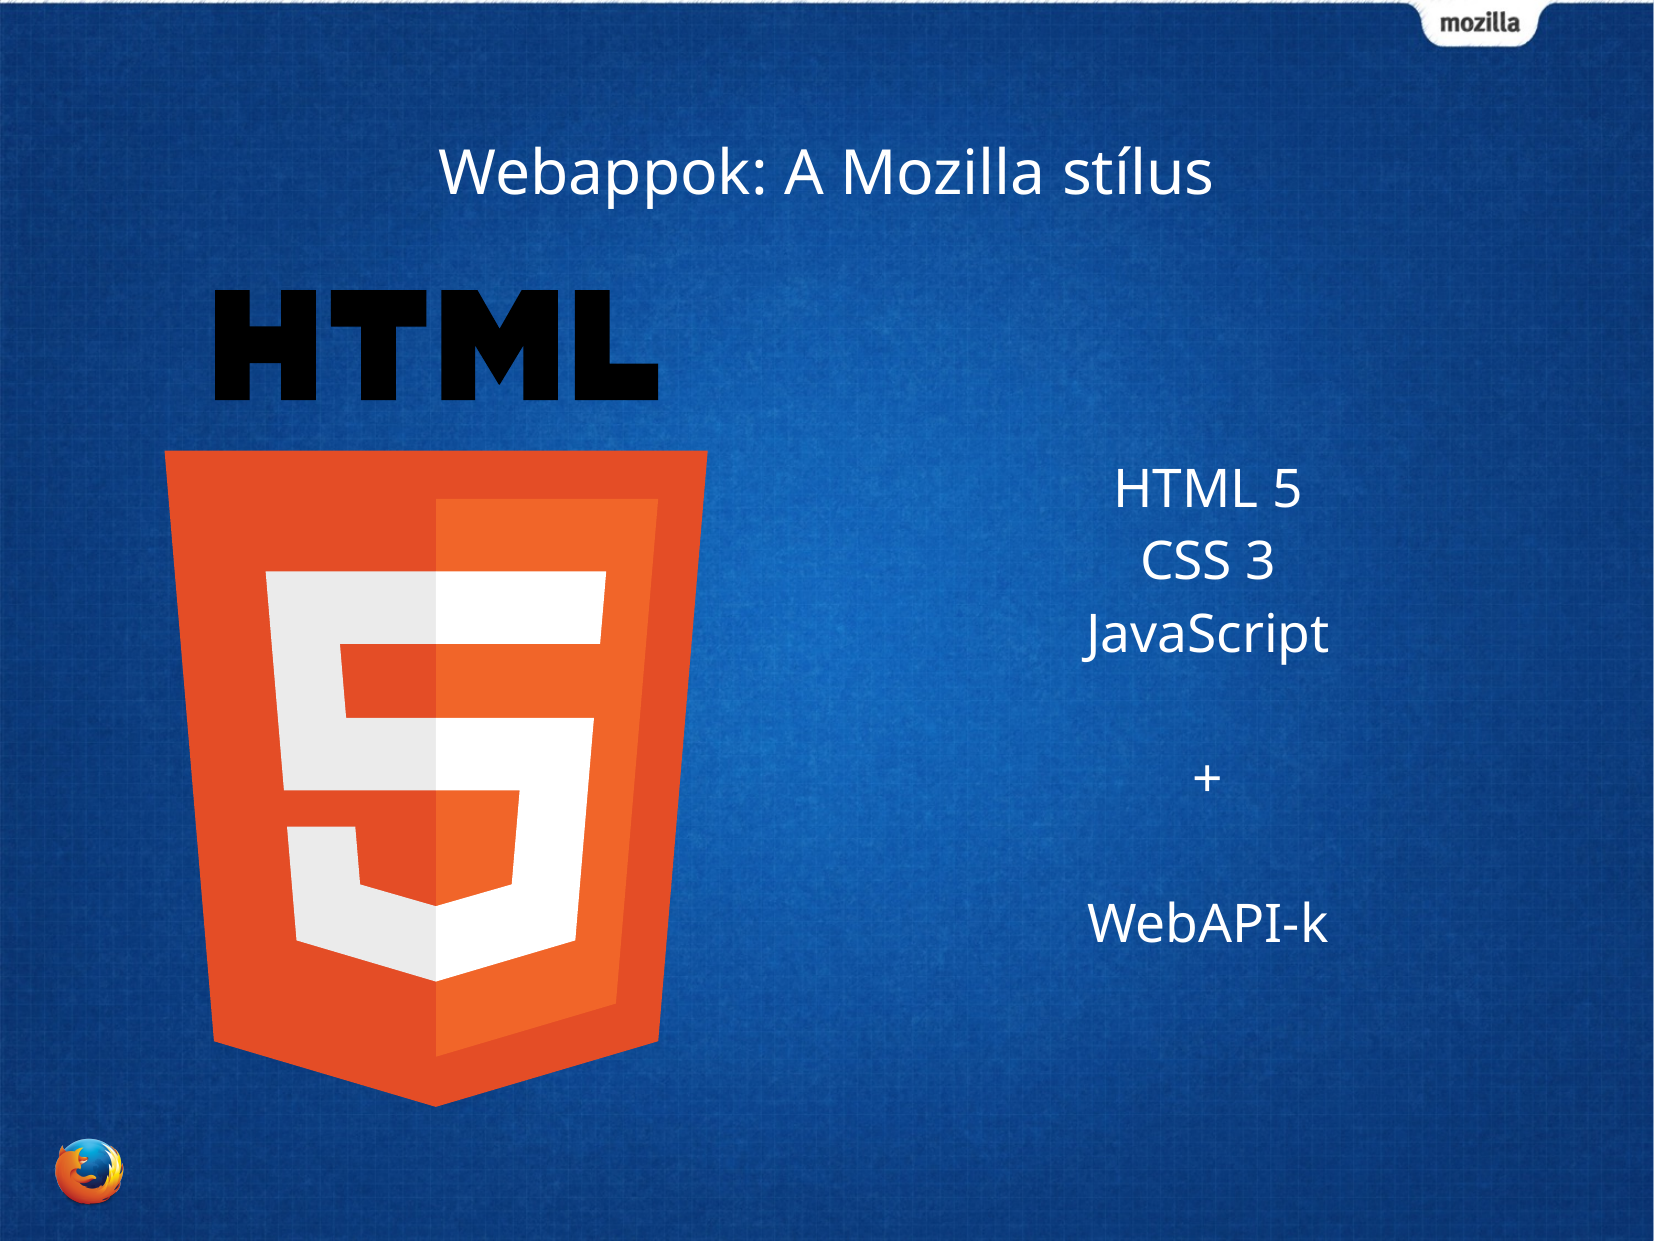

# Webappok: A Mozilla stílus
HTML 5
CSS 3
JavaScript
+
WebAPI-k